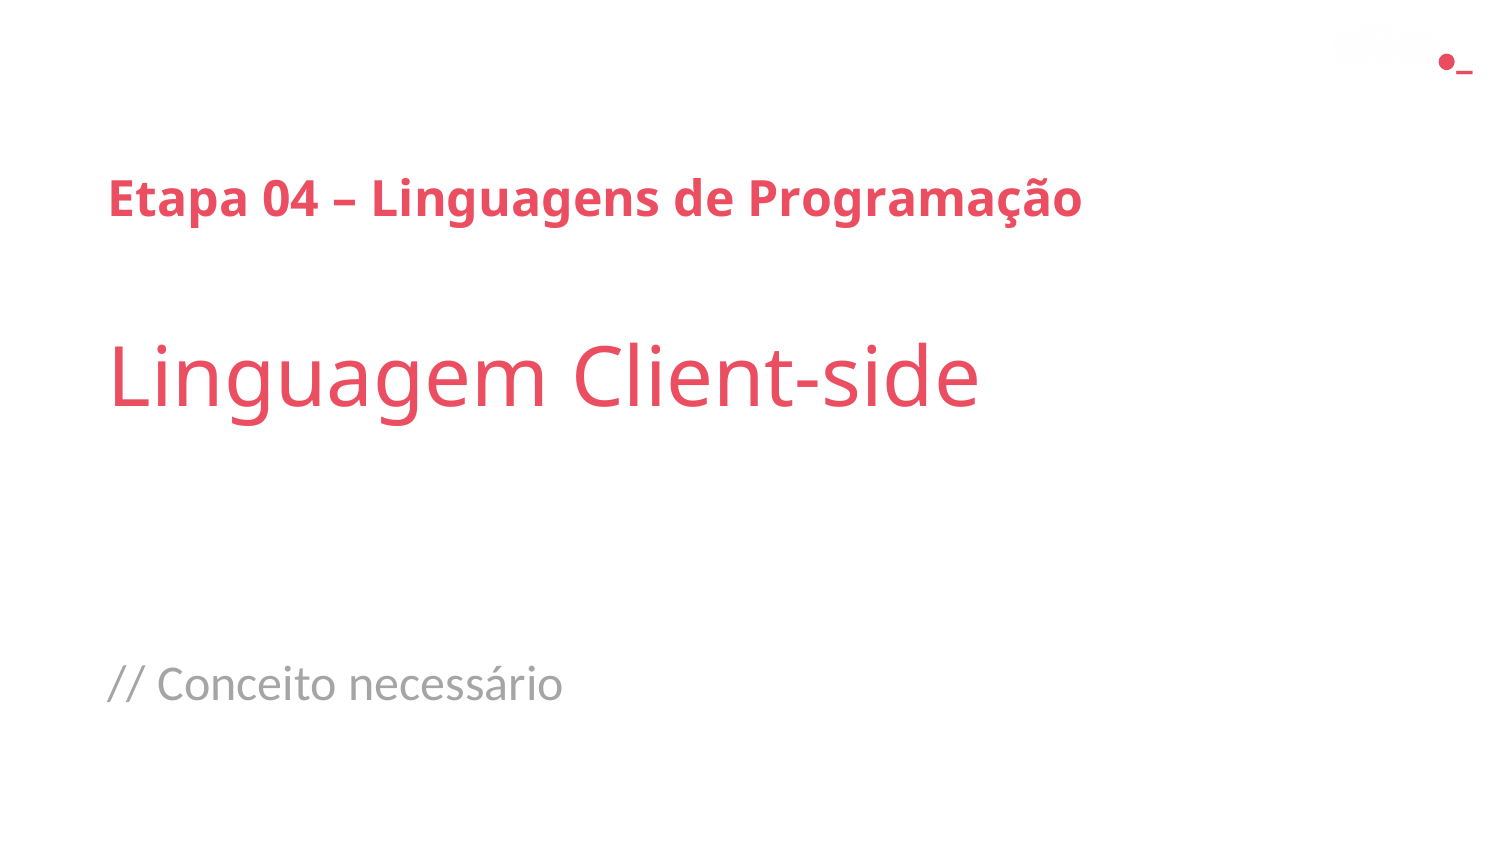

Etapa 04 – Linguagens de Programação
Linguagem Client-side
// Conceito necessário